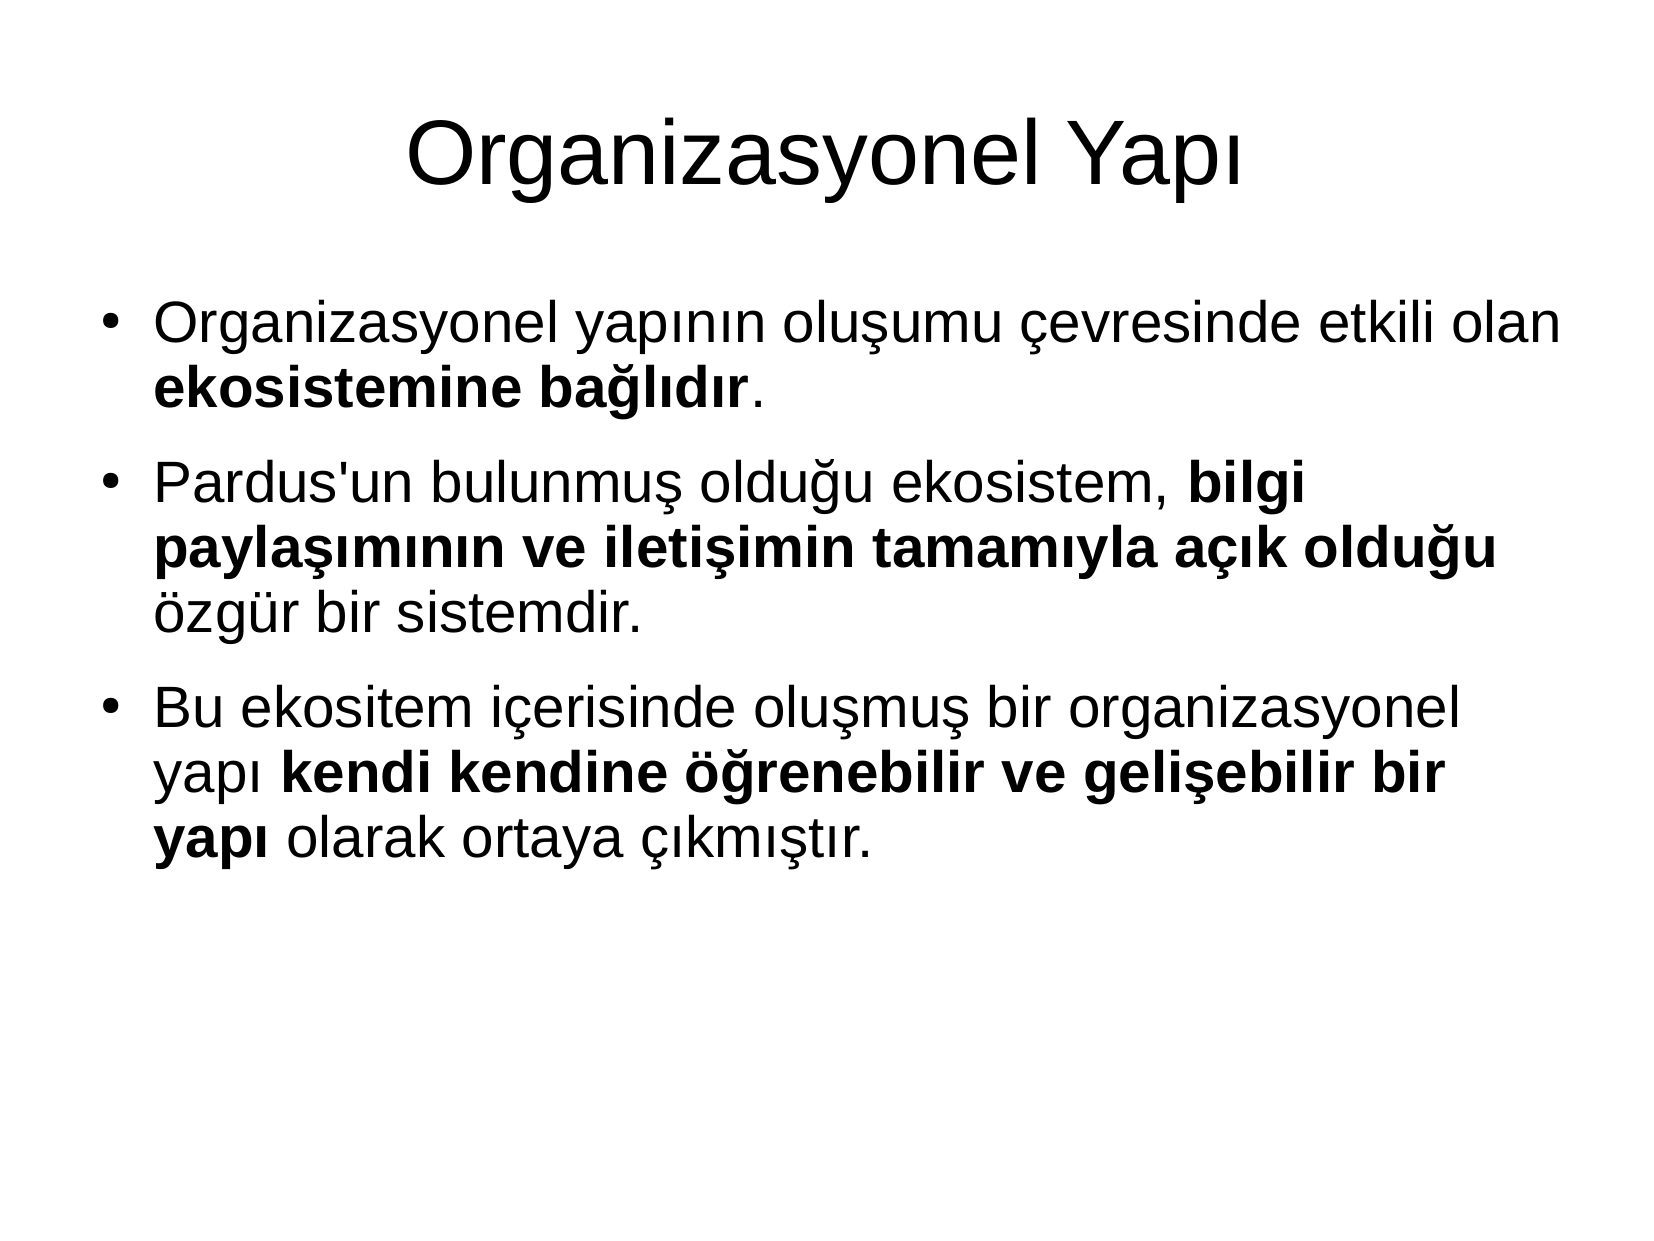

# Organizasyonel Yapı
Organizasyonel yapının oluşumu çevresinde etkili olan ekosistemine bağlıdır.
Pardus'un bulunmuş olduğu ekosistem, bilgi paylaşımının ve iletişimin tamamıyla açık olduğu özgür bir sistemdir.
Bu ekositem içerisinde oluşmuş bir organizasyonel yapı kendi kendine öğrenebilir ve gelişebilir bir yapı olarak ortaya çıkmıştır.